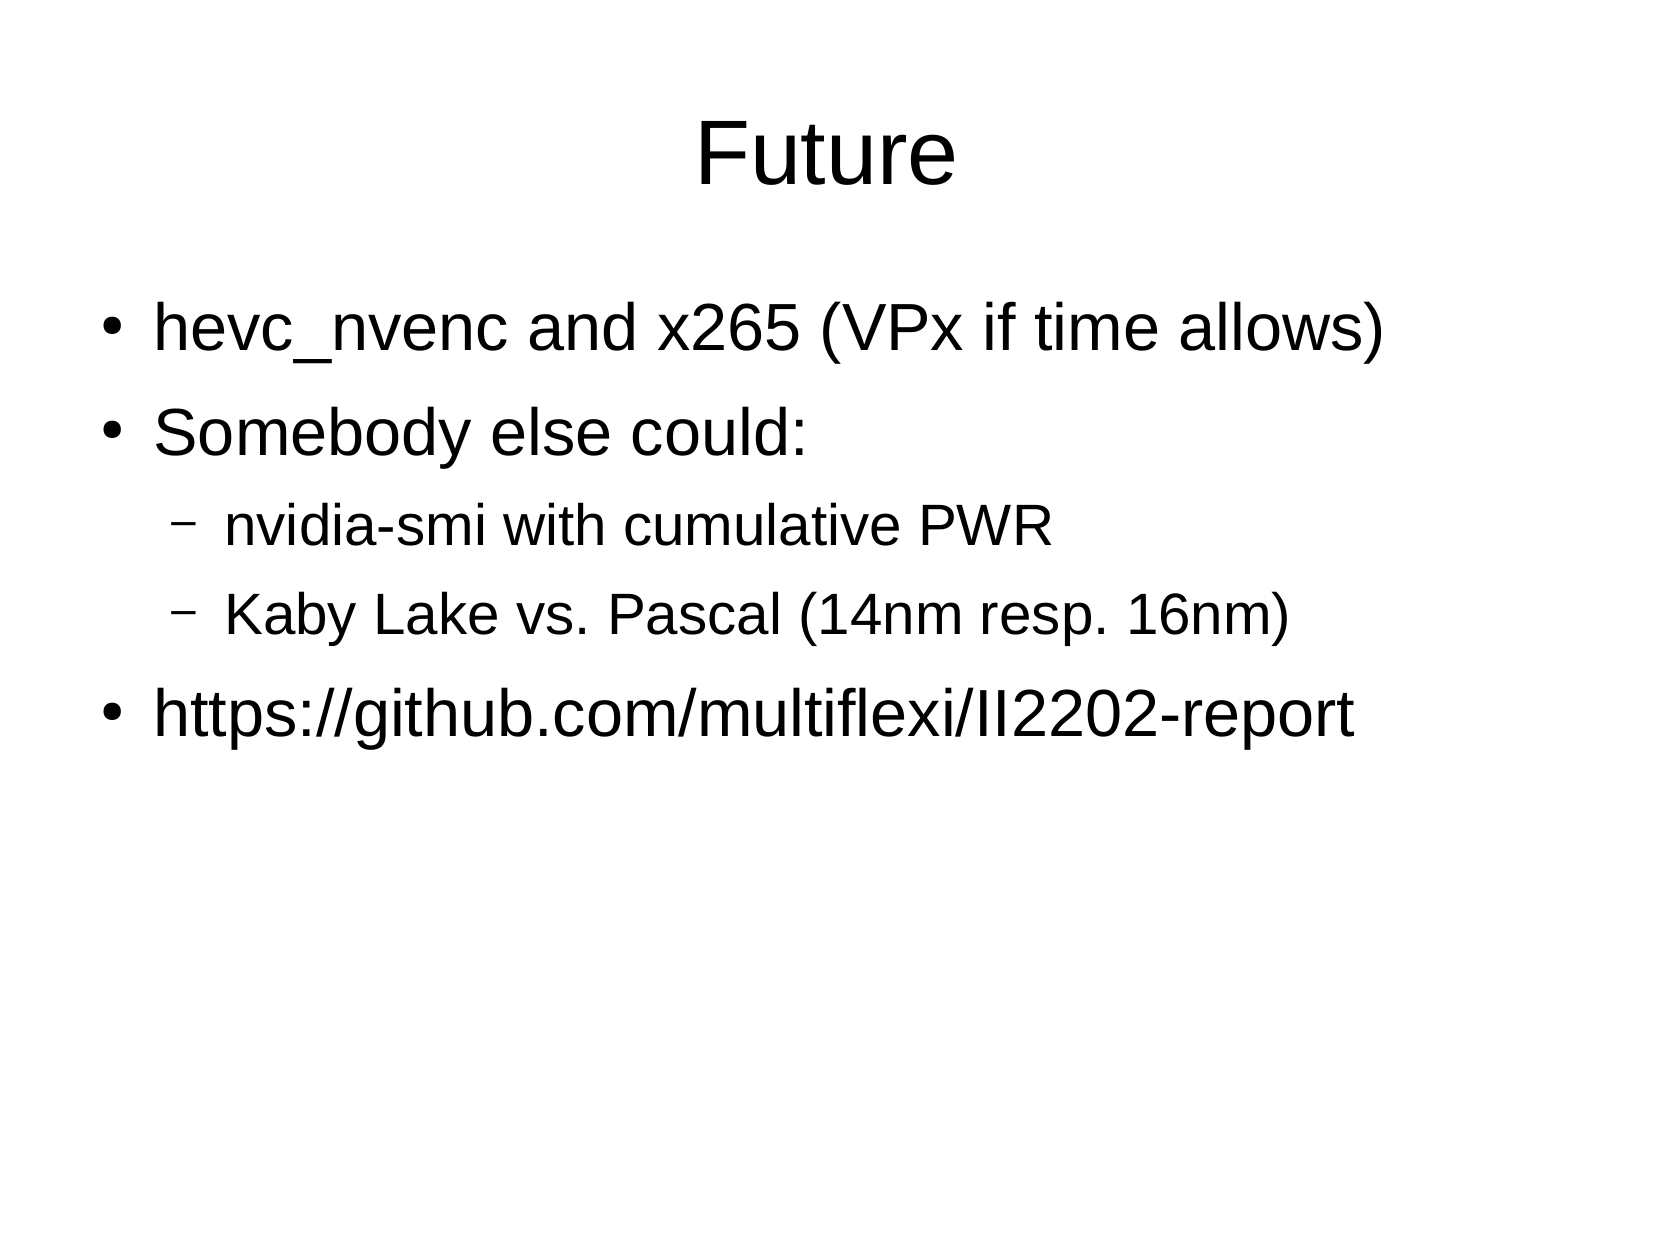

# Future
hevc_nvenc and x265 (VPx if time allows)
Somebody else could:
nvidia-smi with cumulative PWR
Kaby Lake vs. Pascal (14nm resp. 16nm)
https://github.com/multiflexi/II2202-report